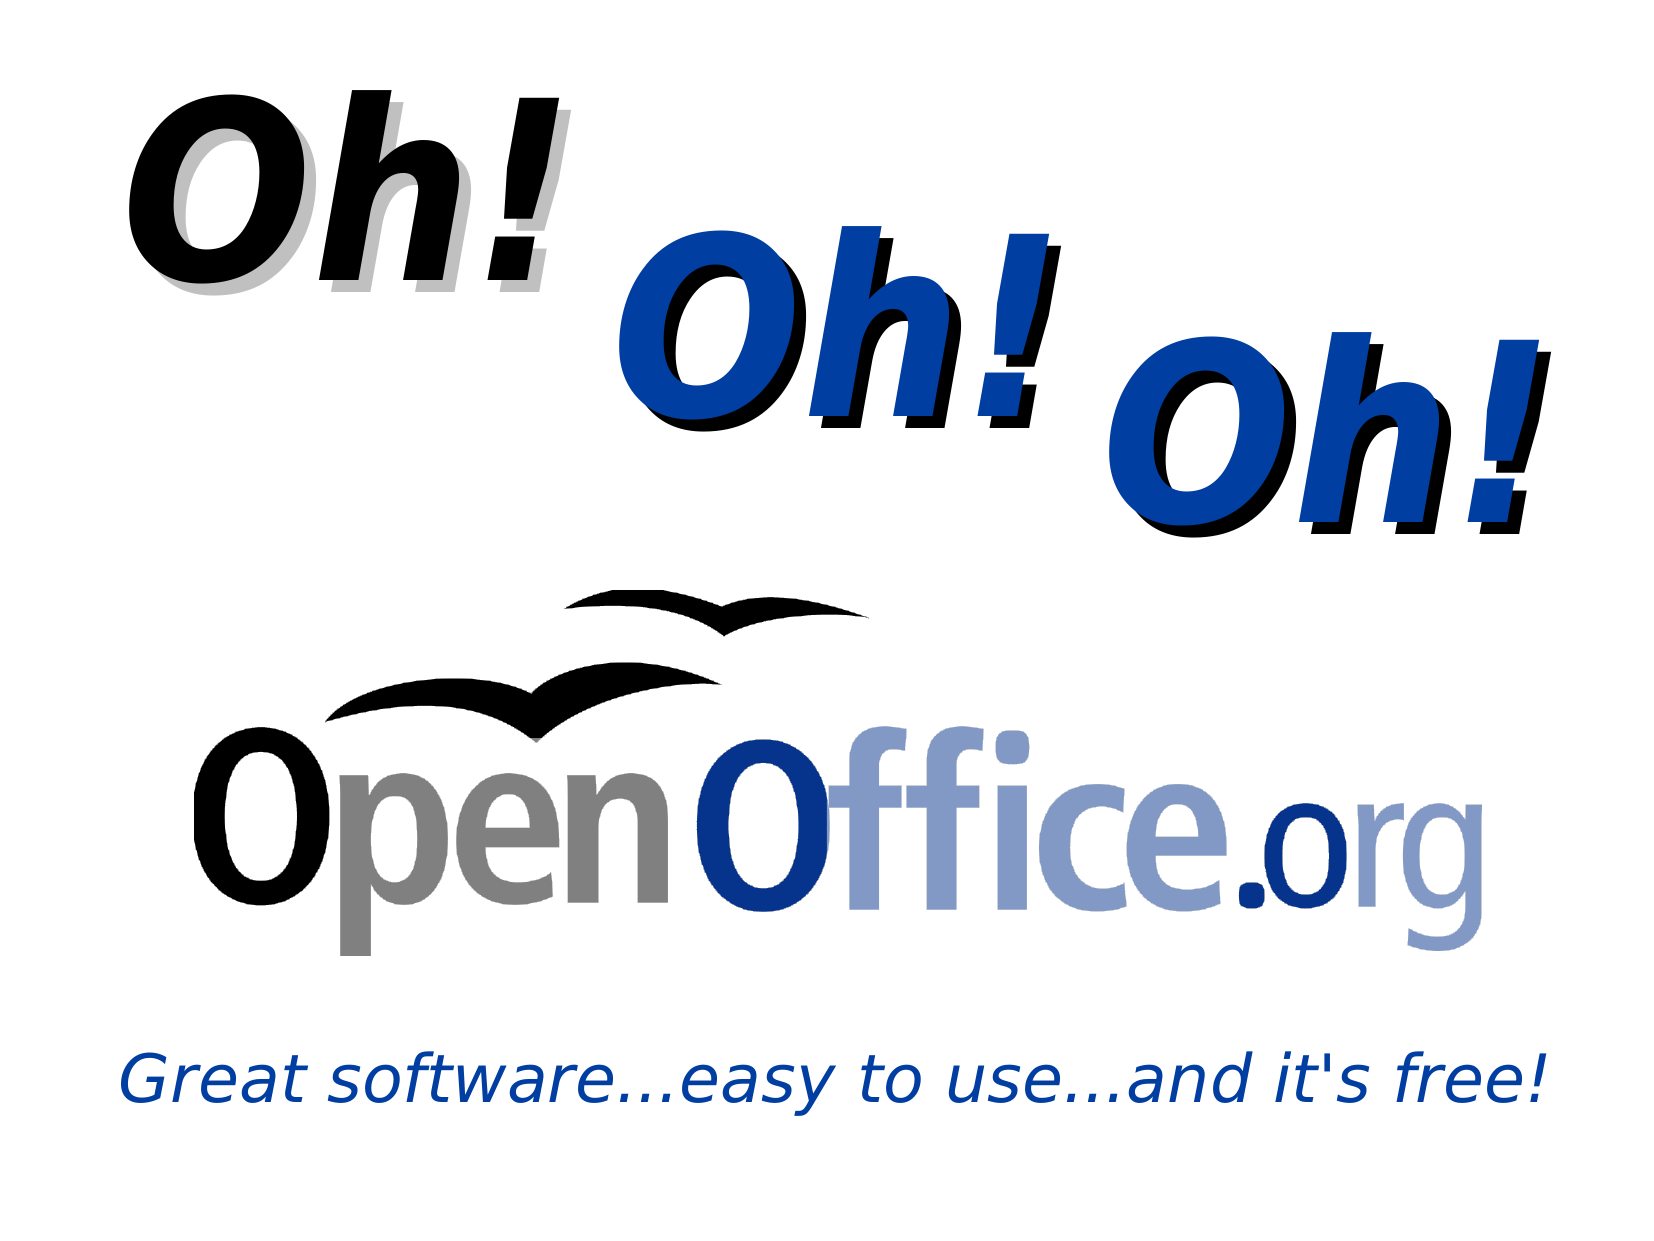

Oh!
Oh!
Oh!
Great software...easy to use...and it's free!